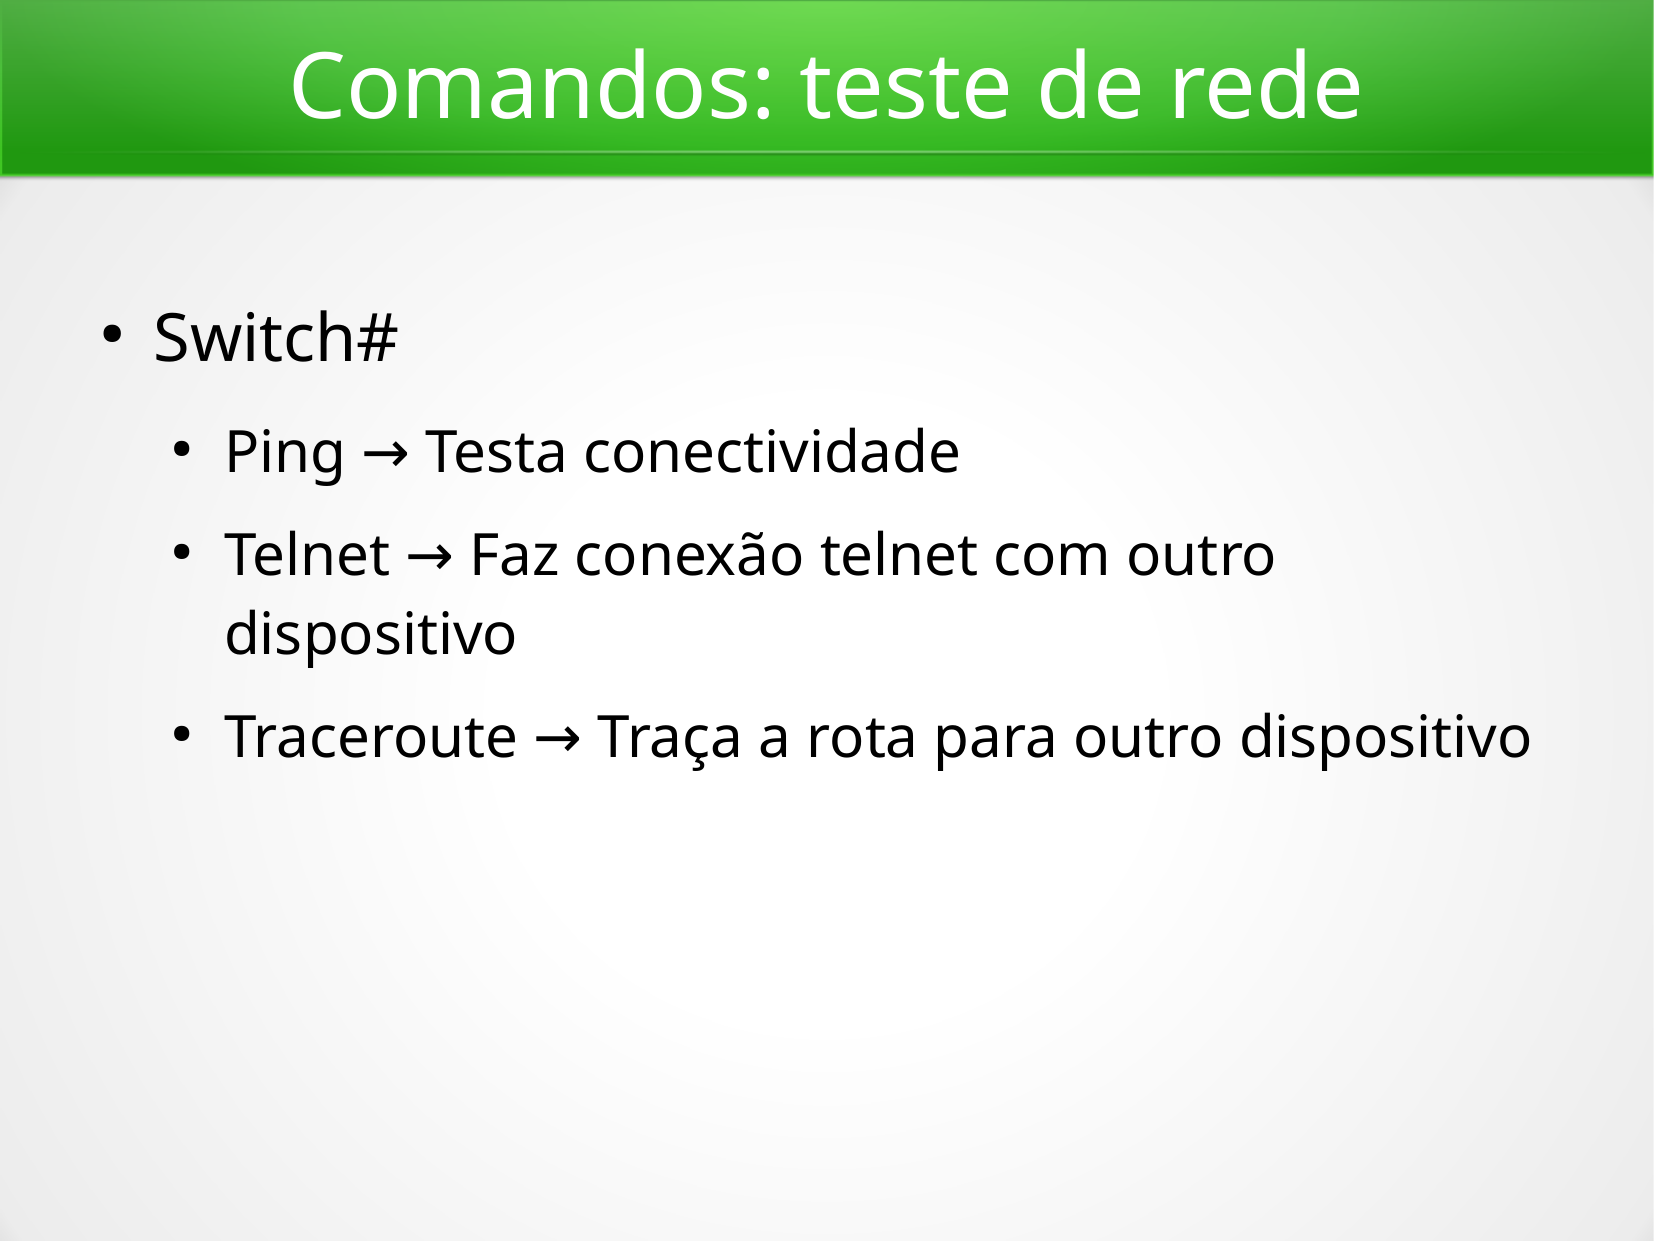

# Comandos: teste de rede
Switch#
Ping → Testa conectividade
Telnet → Faz conexão telnet com outro dispositivo
Traceroute → Traça a rota para outro dispositivo